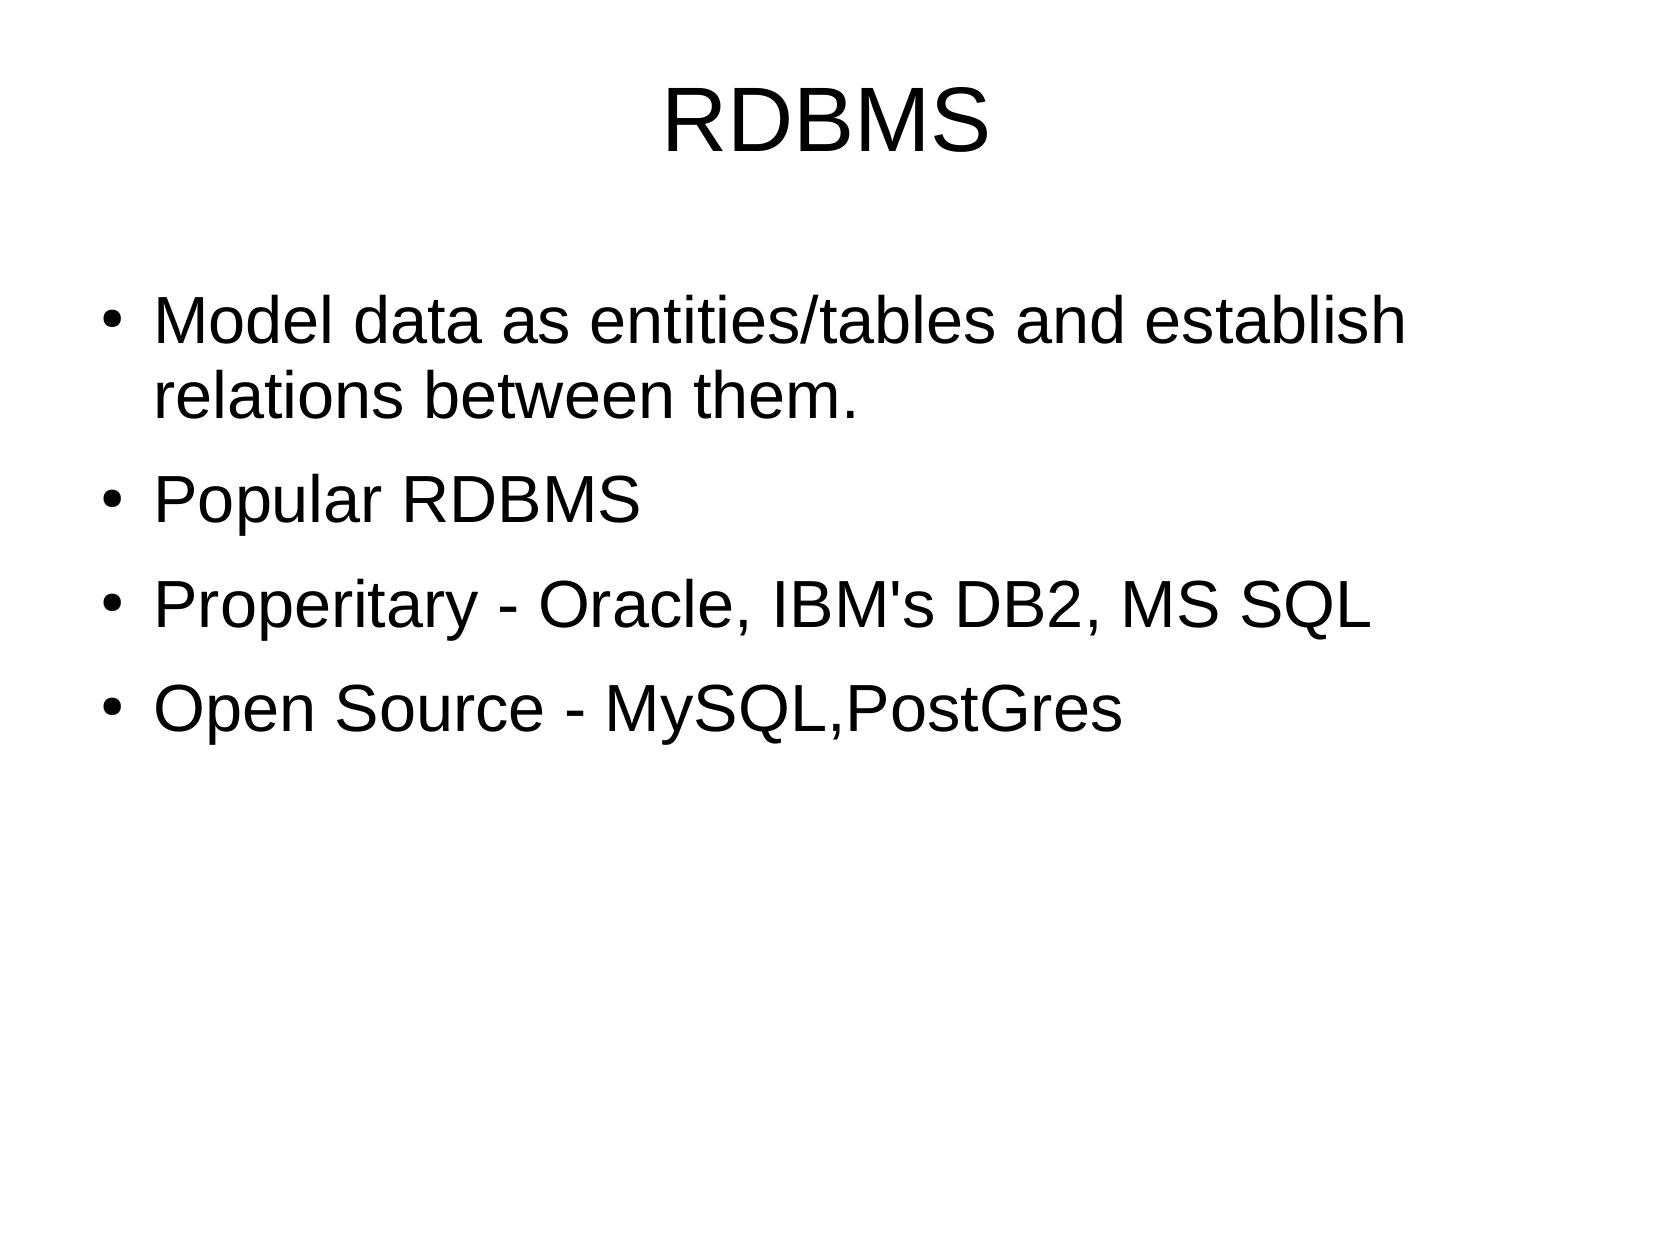

# RDBMS
Model data as entities/tables and establish relations between them.
Popular RDBMS
Properitary - Oracle, IBM's DB2, MS SQL
Open Source - MySQL,PostGres